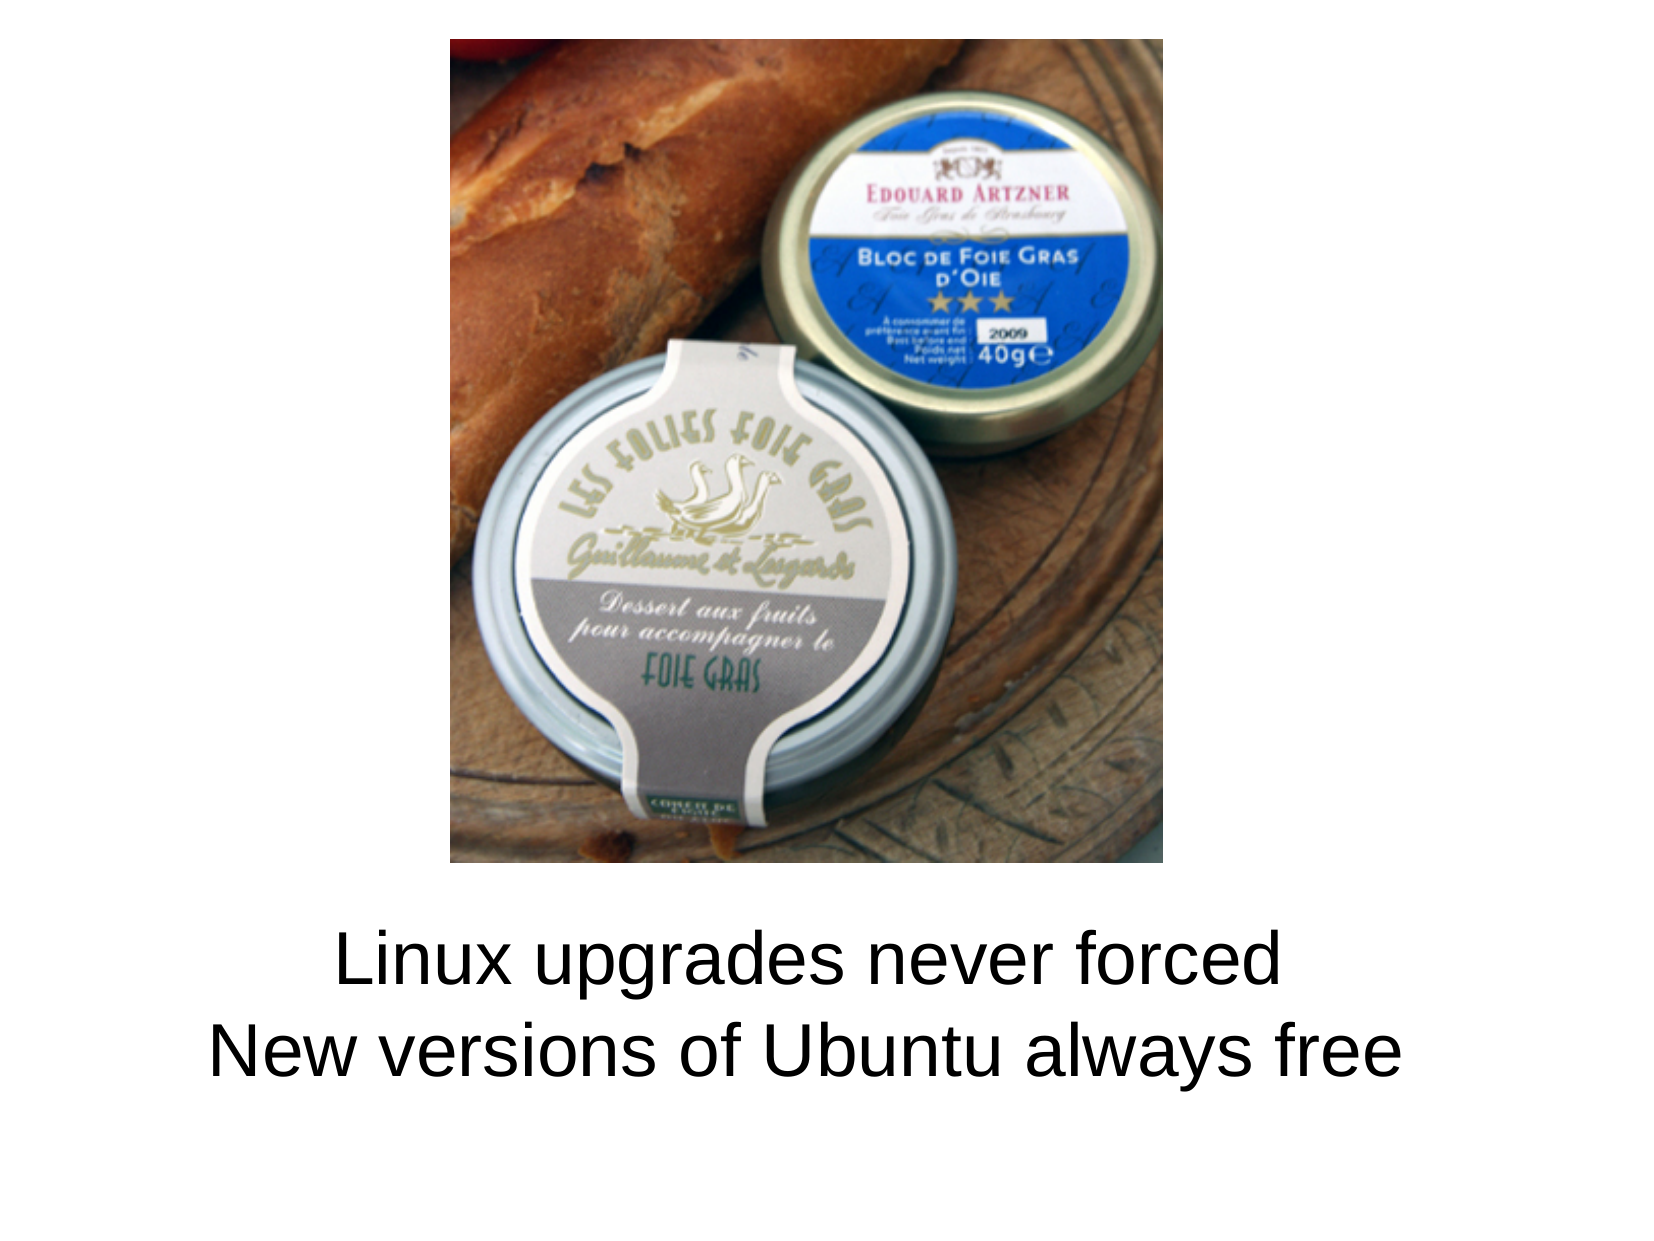

# Linux upgrades never forced New versions of Ubuntu always free